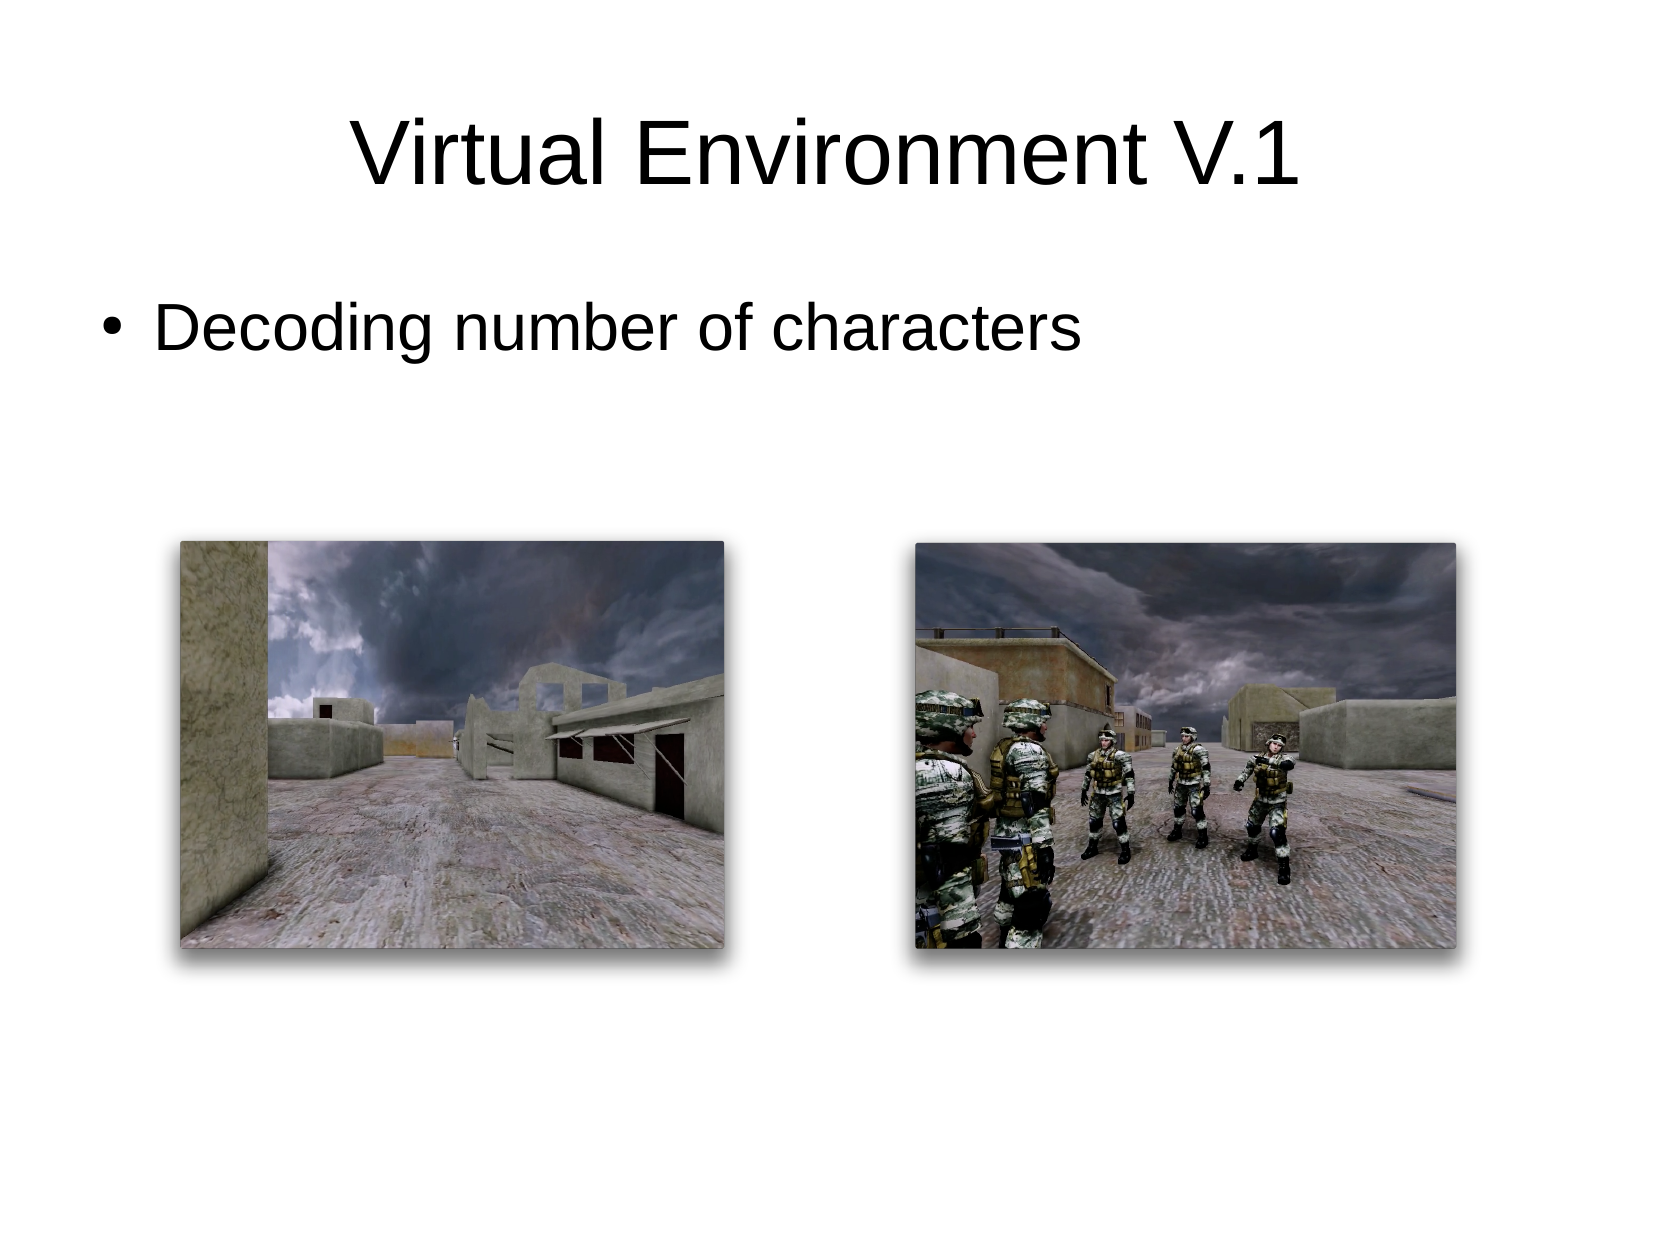

# Virtual Environment V.1
Decoding number of characters